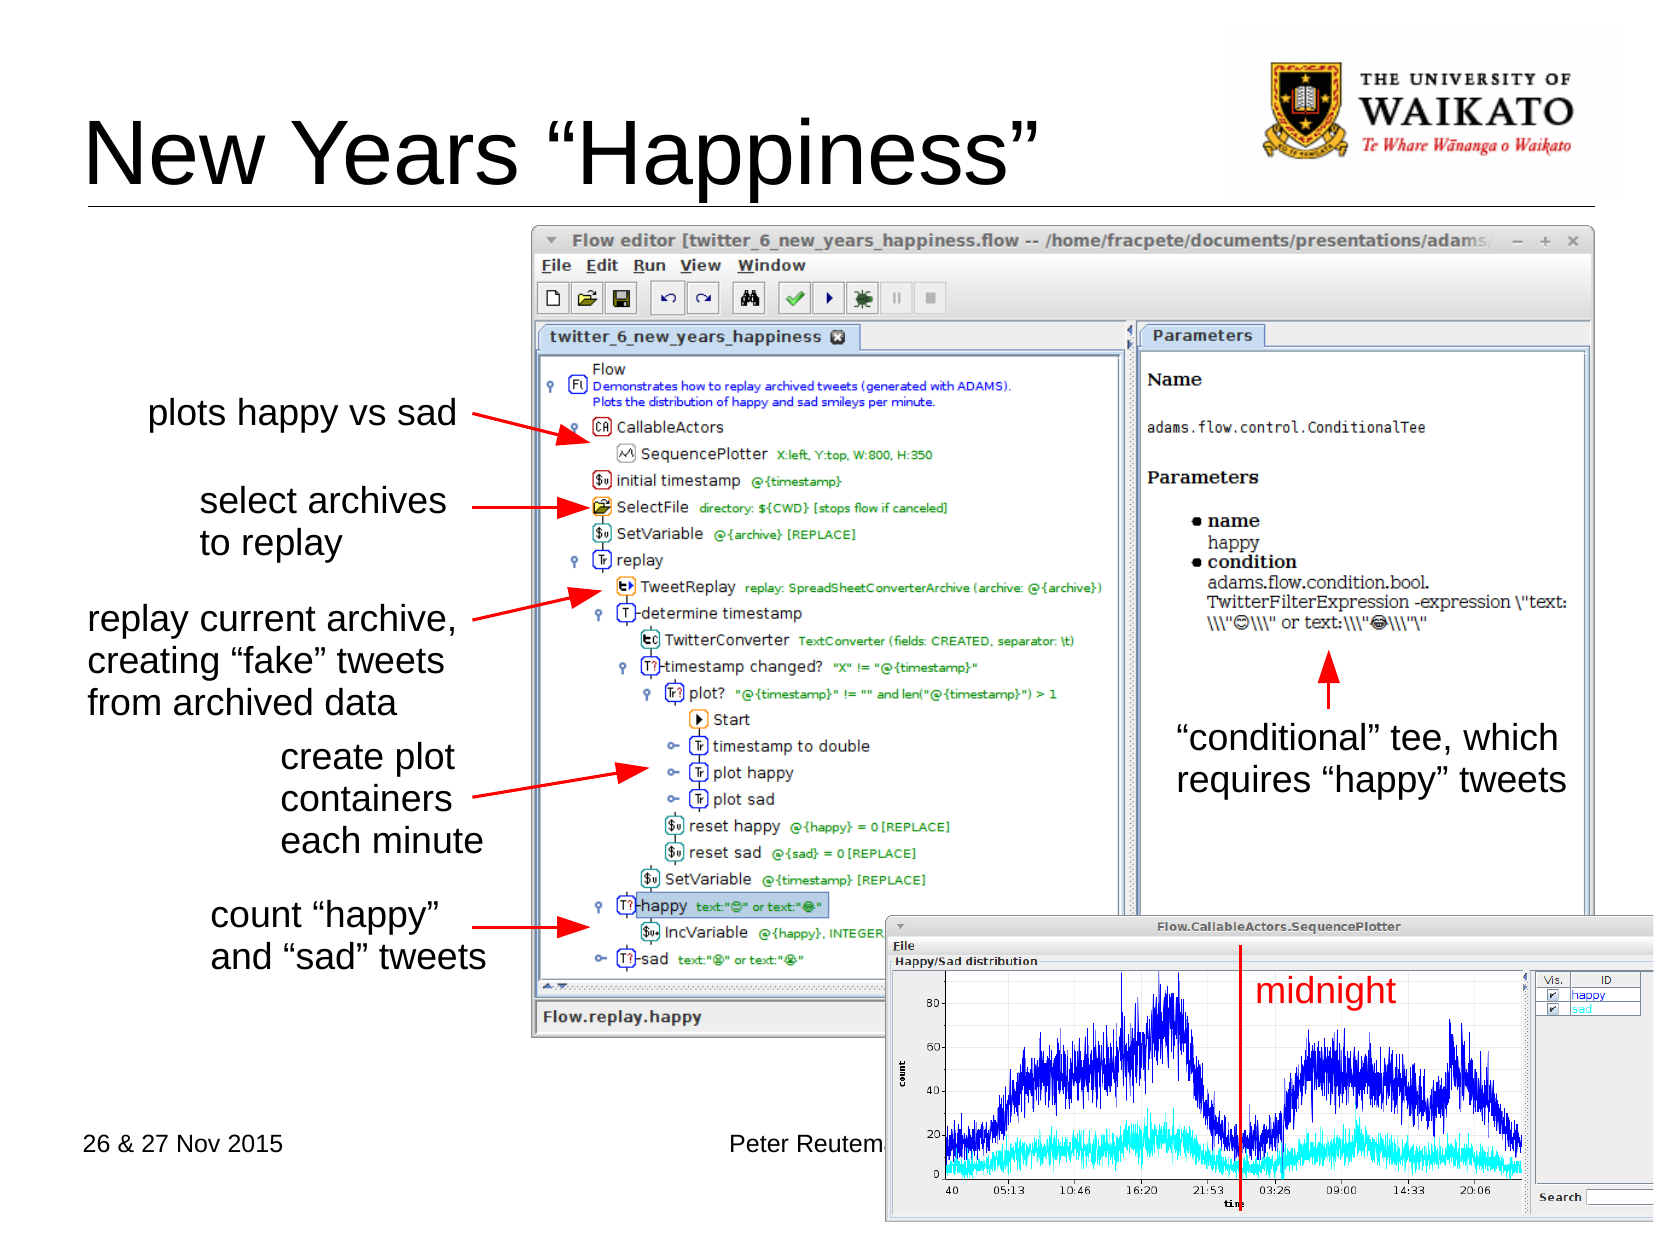

# New Years “Happiness”
plots happy vs sad
select archives
to replay
replay current archive,
creating “fake” tweets
from archived data
“conditional” tee, which
requires “happy” tweets
create plot
containers
each minute
count “happy”
and “sad” tweets
midnight
26 & 27 Nov 2015
Peter Reutemann
17